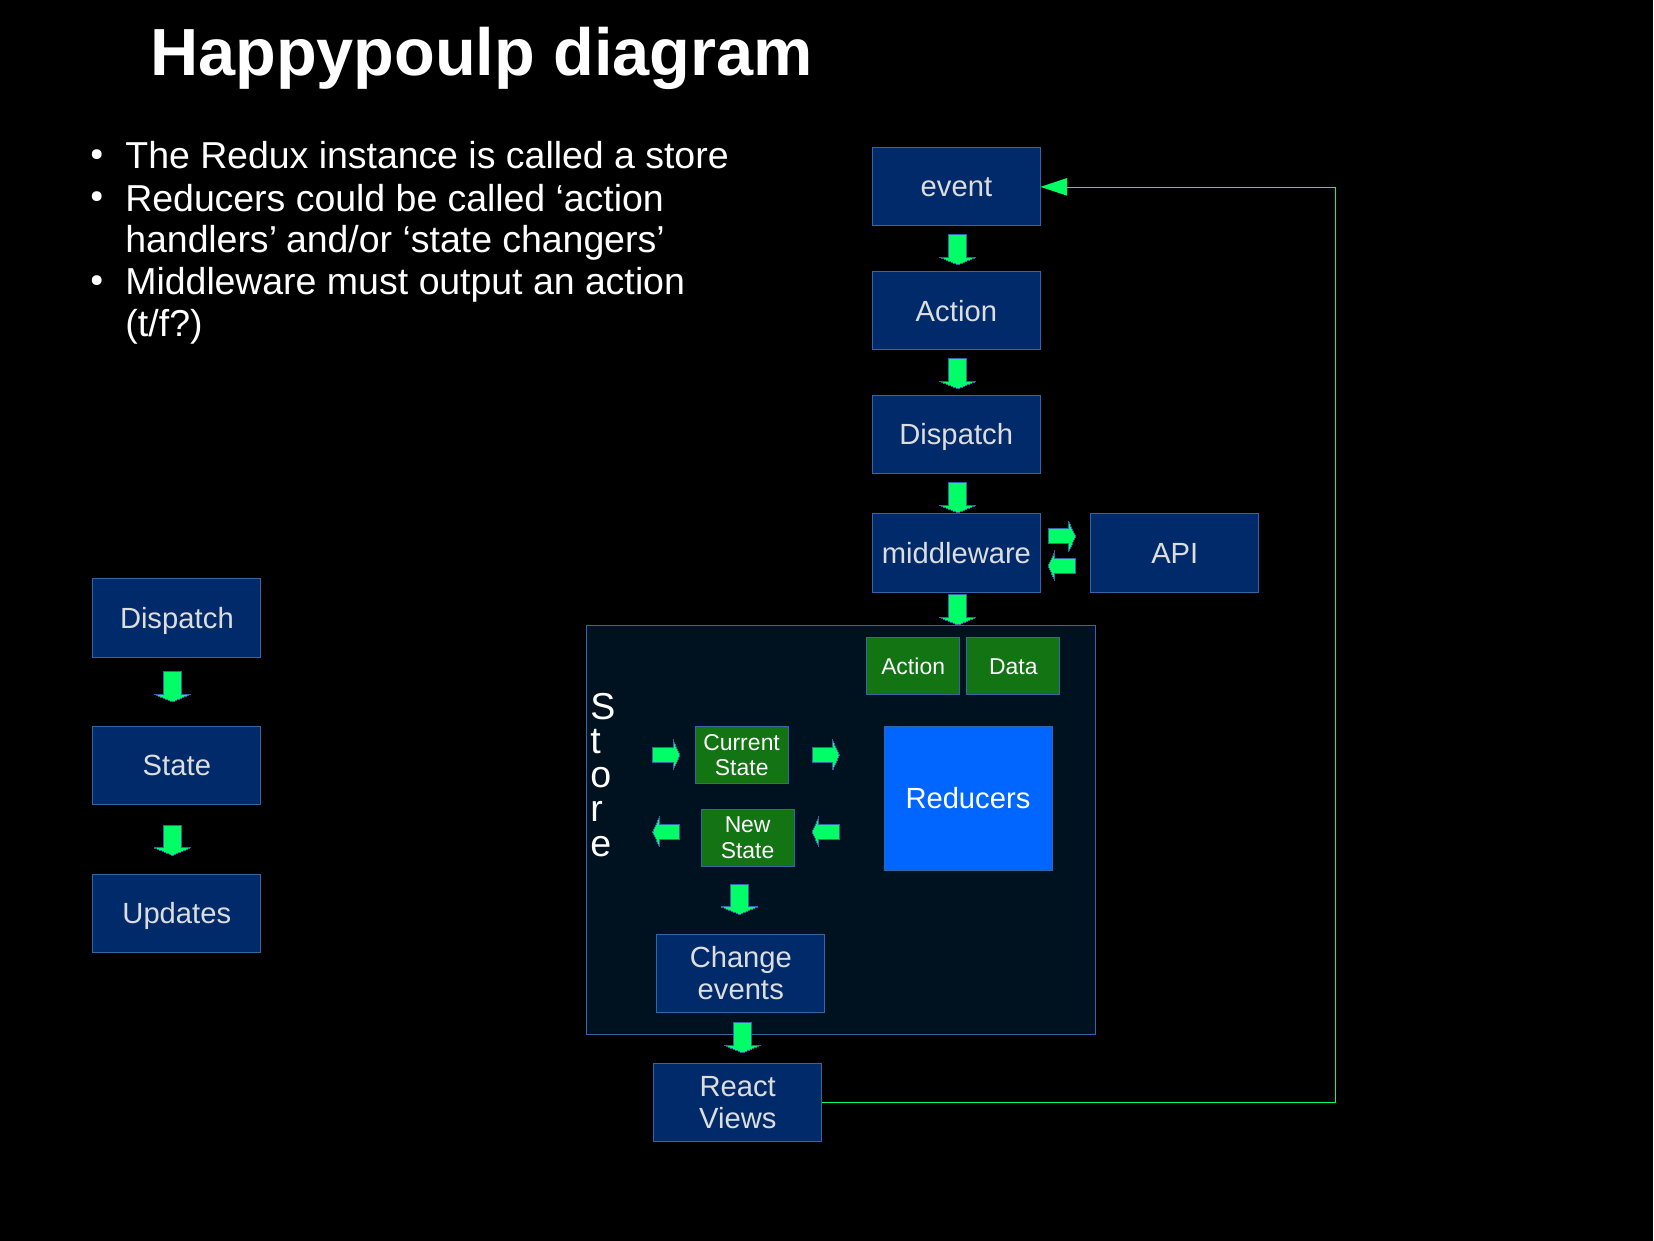

Happypoulp diagram
The Redux instance is called a store
Reducers could be called ‘action handlers’ and/or ‘state changers’
Middleware must output an action (t/f?)
event
Action
Dispatch
middleware
API
Dispatch
Action
Data
S
t
o
r
e
State
Current
State
Reducers
New
State
Updates
Change
events
React
Views